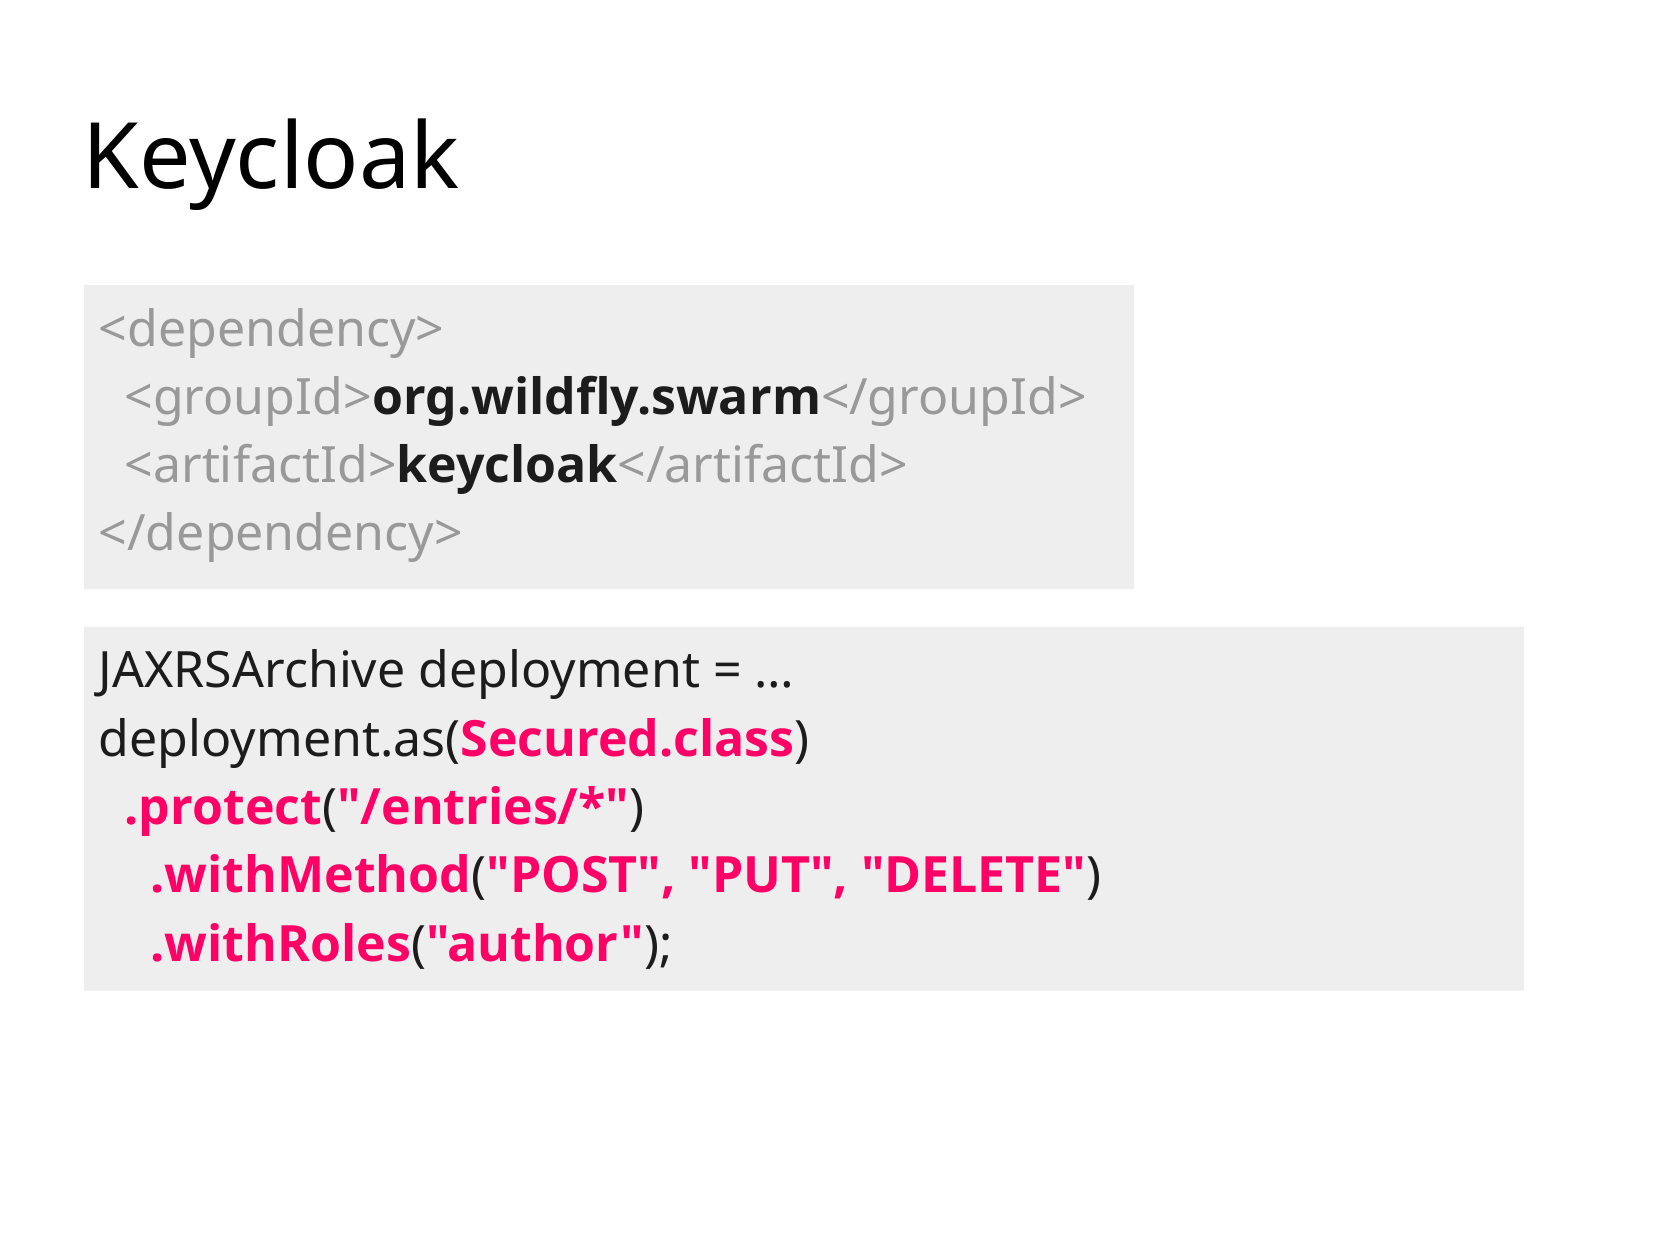

# Keycloak
<dependency>
 <groupId>org.wildfly.swarm</groupId>
 <artifactId>keycloak</artifactId>
</dependency>
JAXRSArchive deployment = …
deployment.as(Secured.class)
 .protect("/entries/*")
 .withMethod("POST", "PUT", "DELETE")
 .withRoles("author");